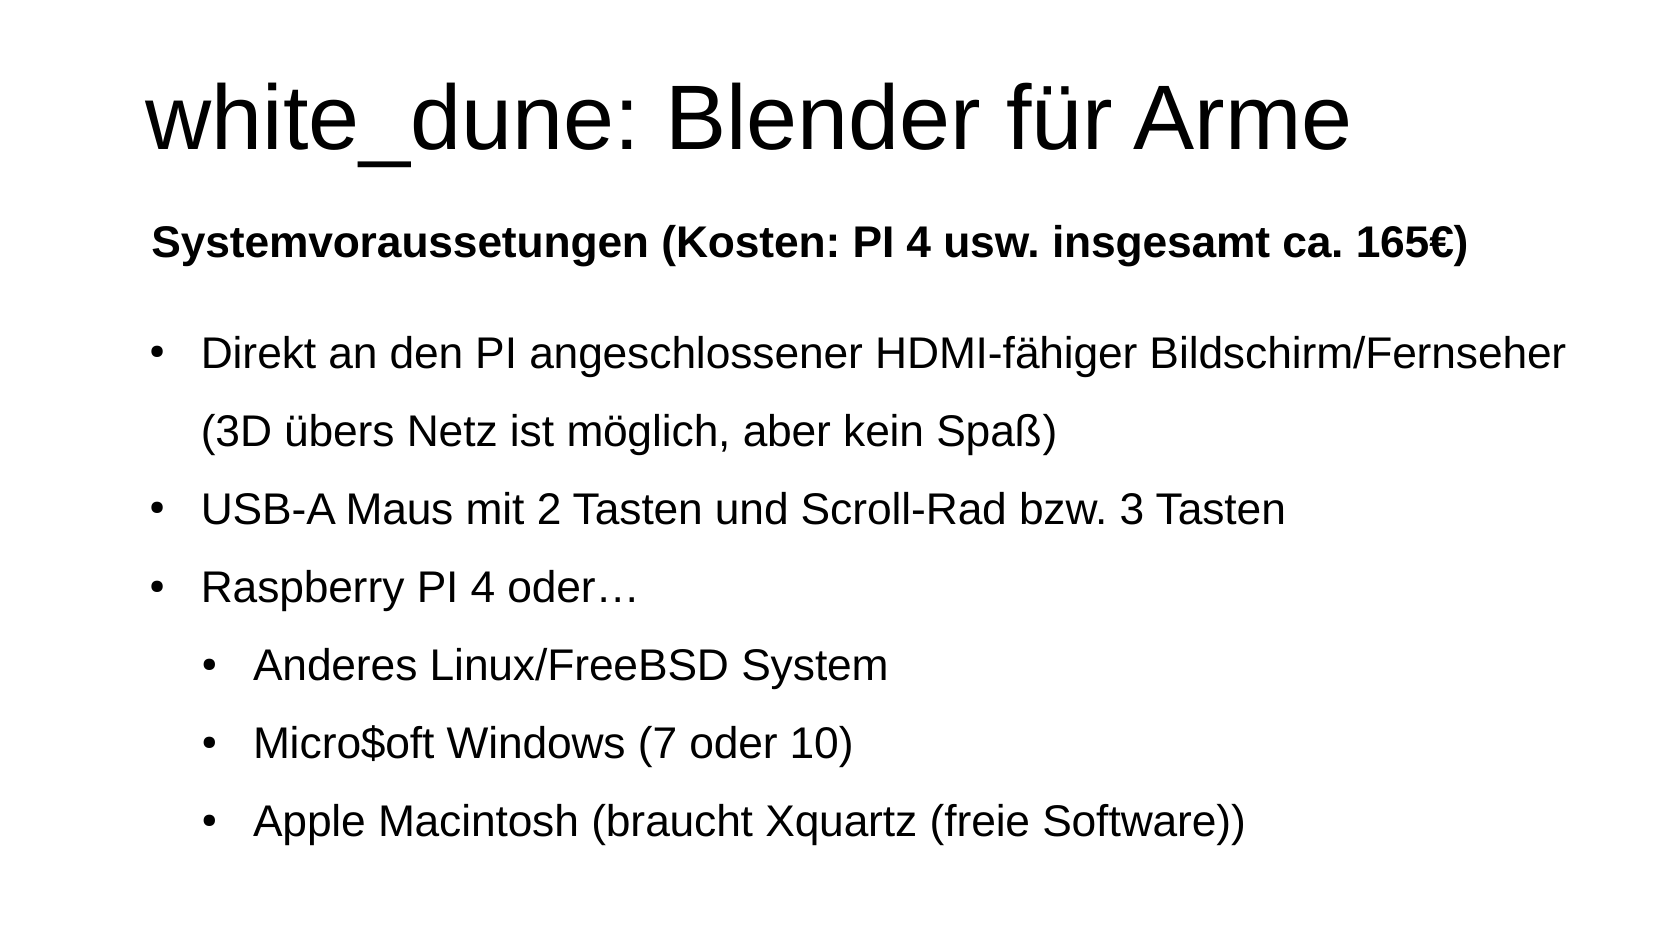

# white_dune: Blender für Arme
Systemvoraussetungen (Kosten: PI 4 usw. insgesamt ca. 165€)
Direkt an den PI angeschlossener HDMI-fähiger Bildschirm/Fernseher
(3D übers Netz ist möglich, aber kein Spaß)
USB-A Maus mit 2 Tasten und Scroll-Rad bzw. 3 Tasten
Raspberry PI 4 oder…
Anderes Linux/FreeBSD System
Micro$oft Windows (7 oder 10)
Apple Macintosh (braucht Xquartz (freie Software))